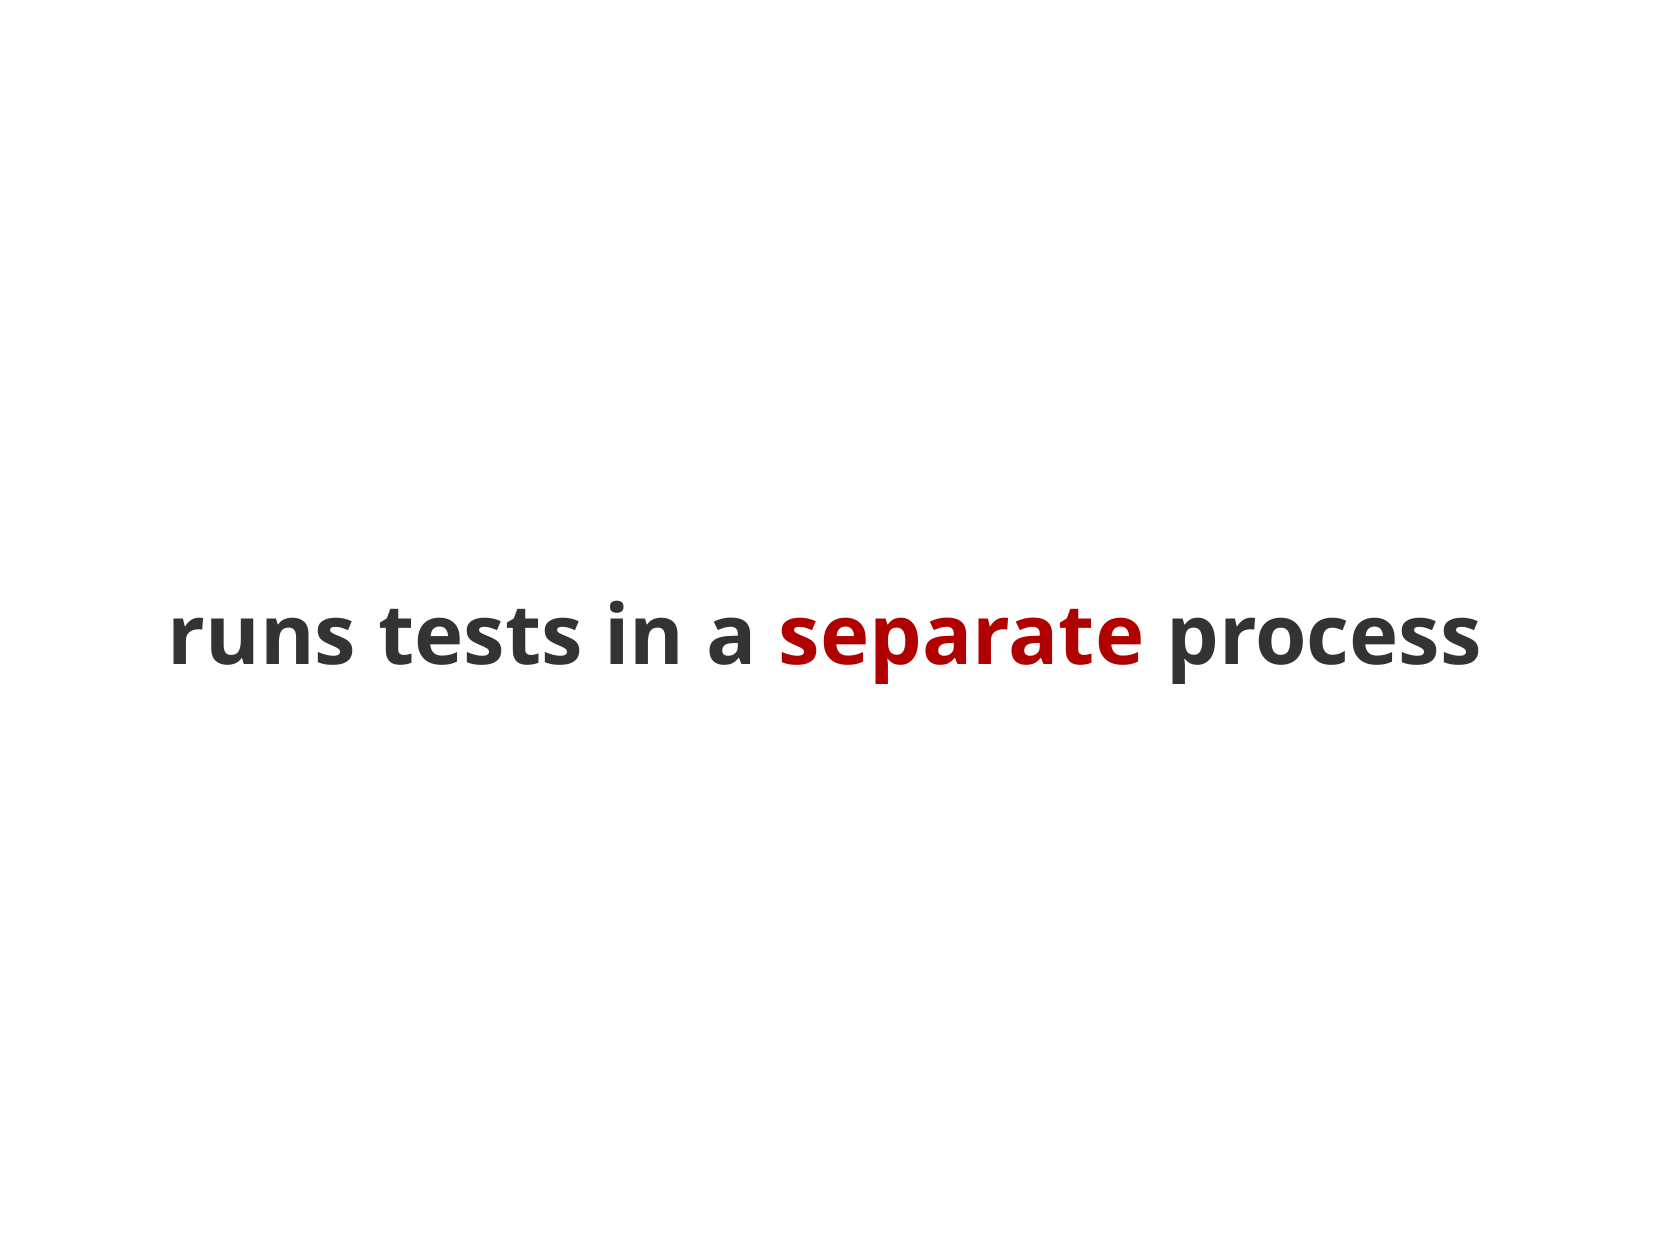

#
runs tests in a separate process